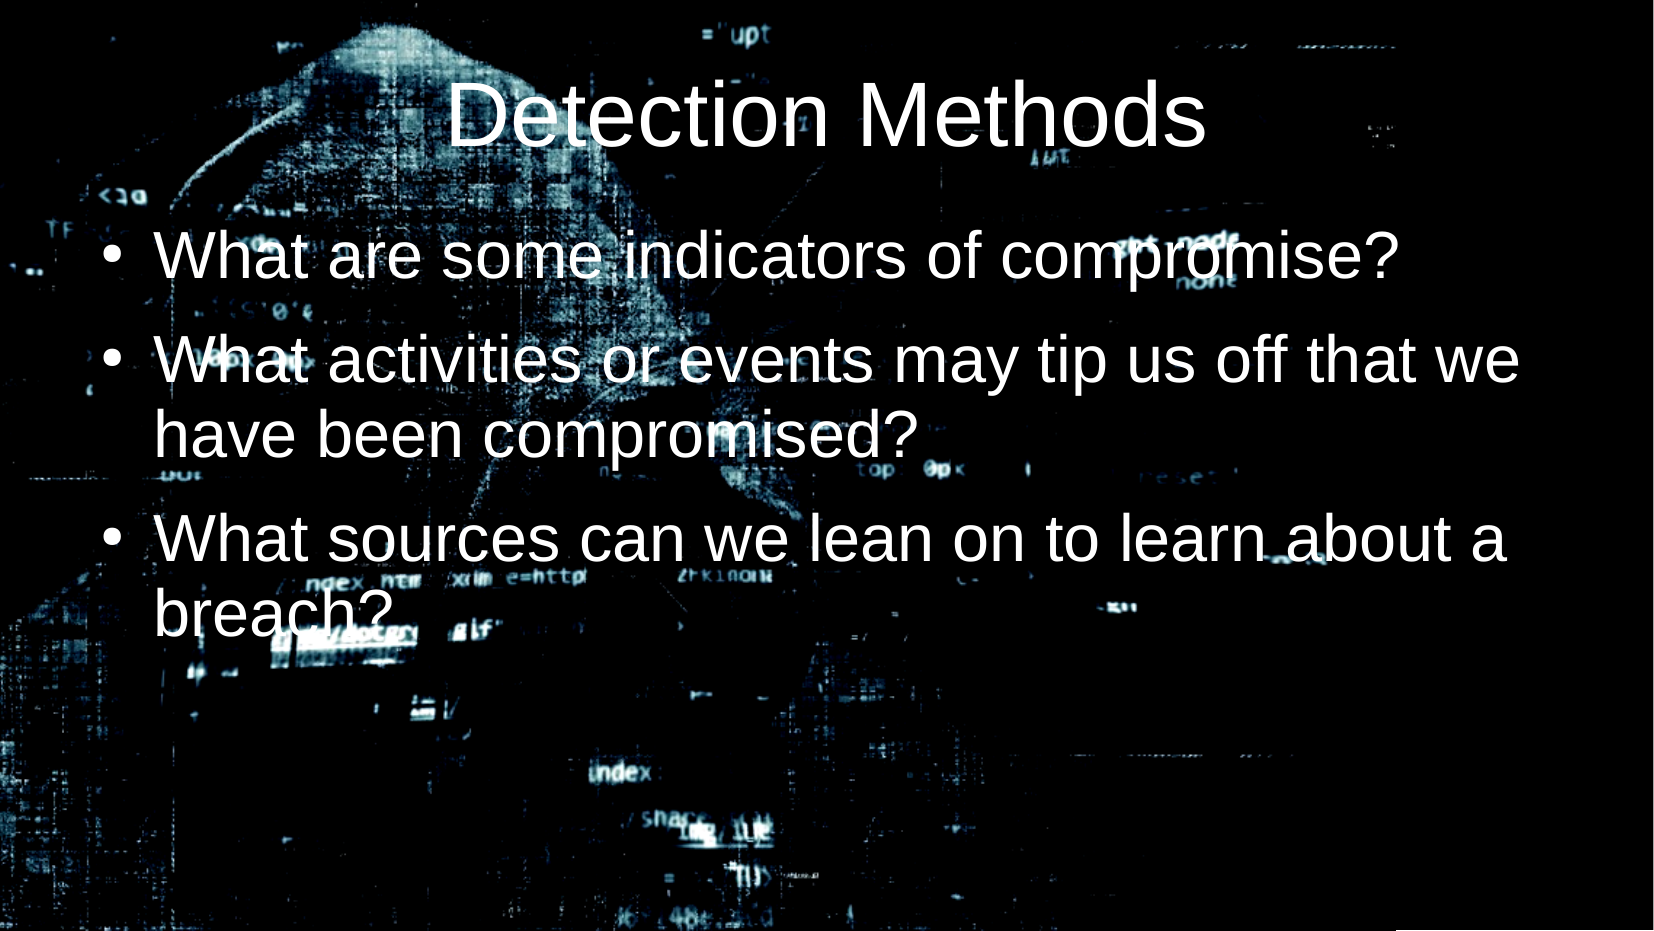

# Detection Methods
What are some indicators of compromise?
What activities or events may tip us off that we have been compromised?
What sources can we lean on to learn about a breach?